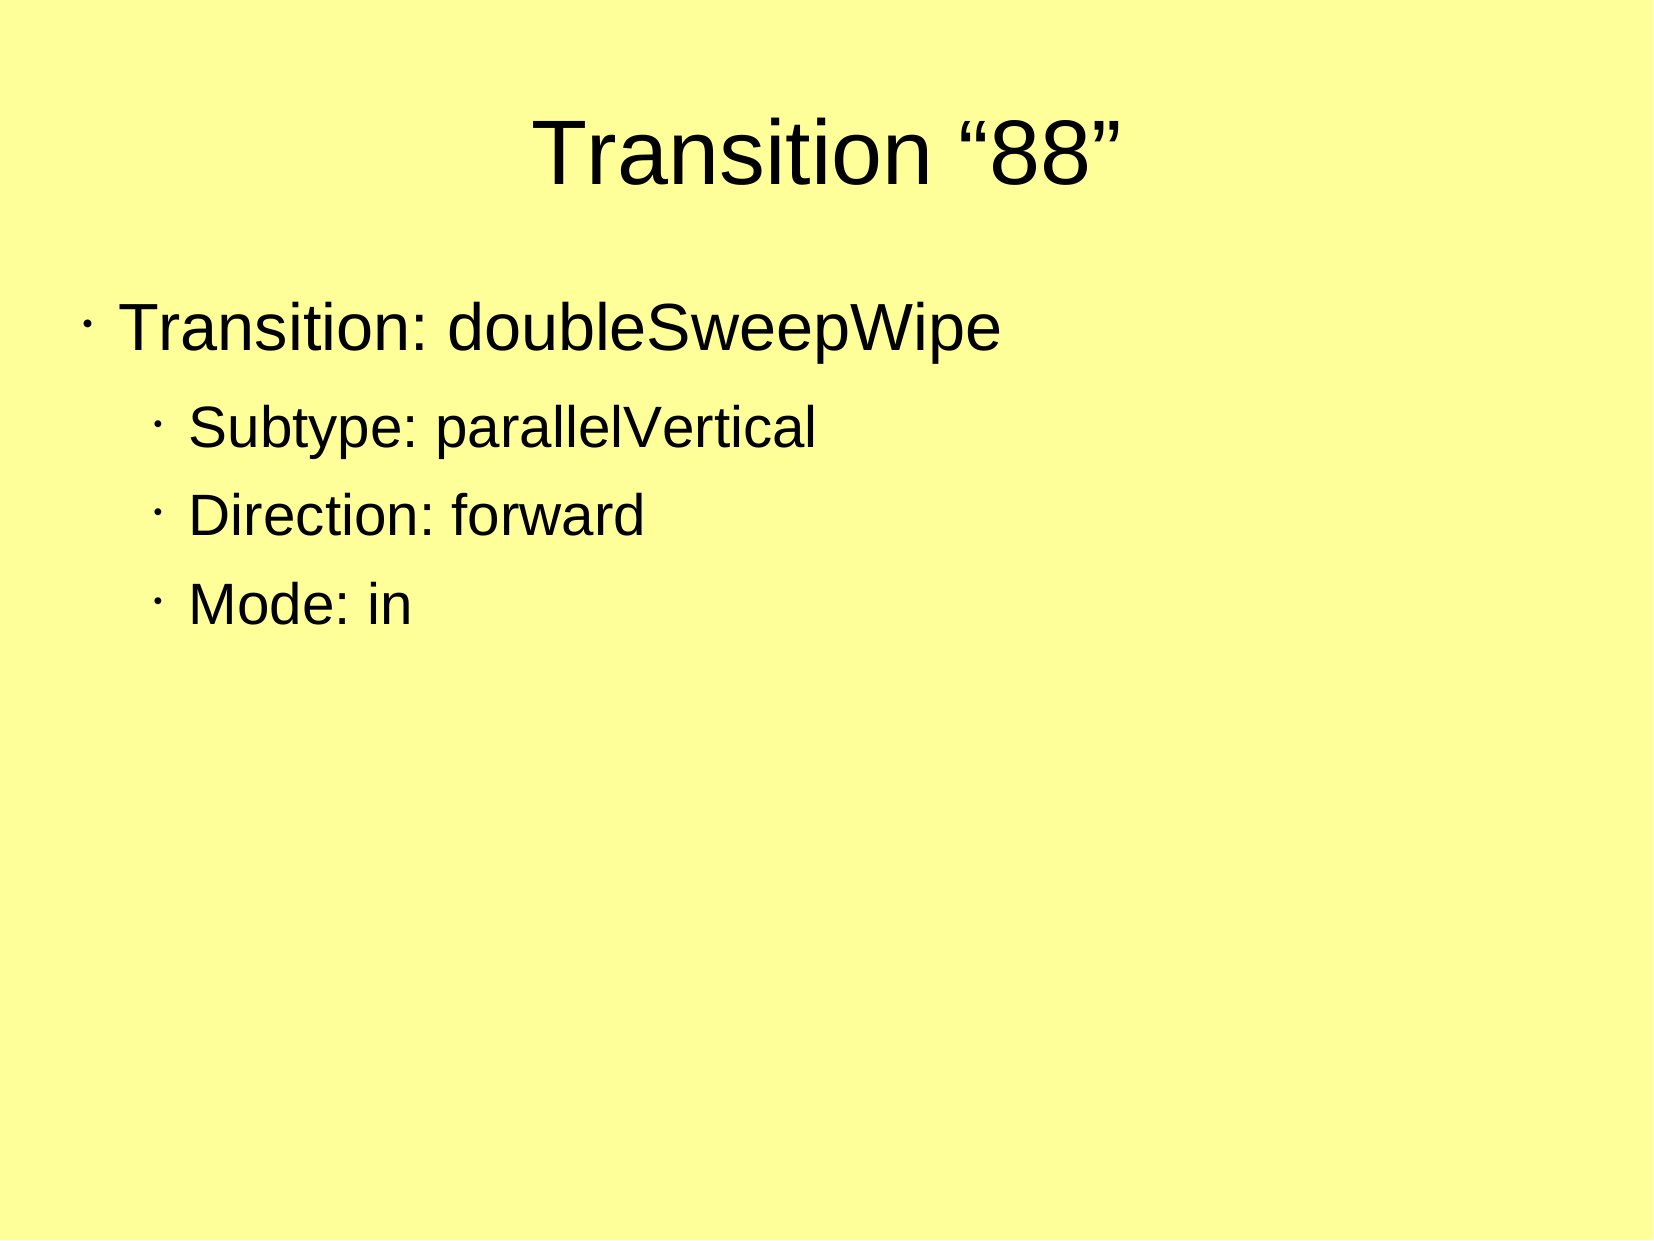

# Transition “88”
Transition: doubleSweepWipe
Subtype: parallelVertical
Direction: forward
Mode: in